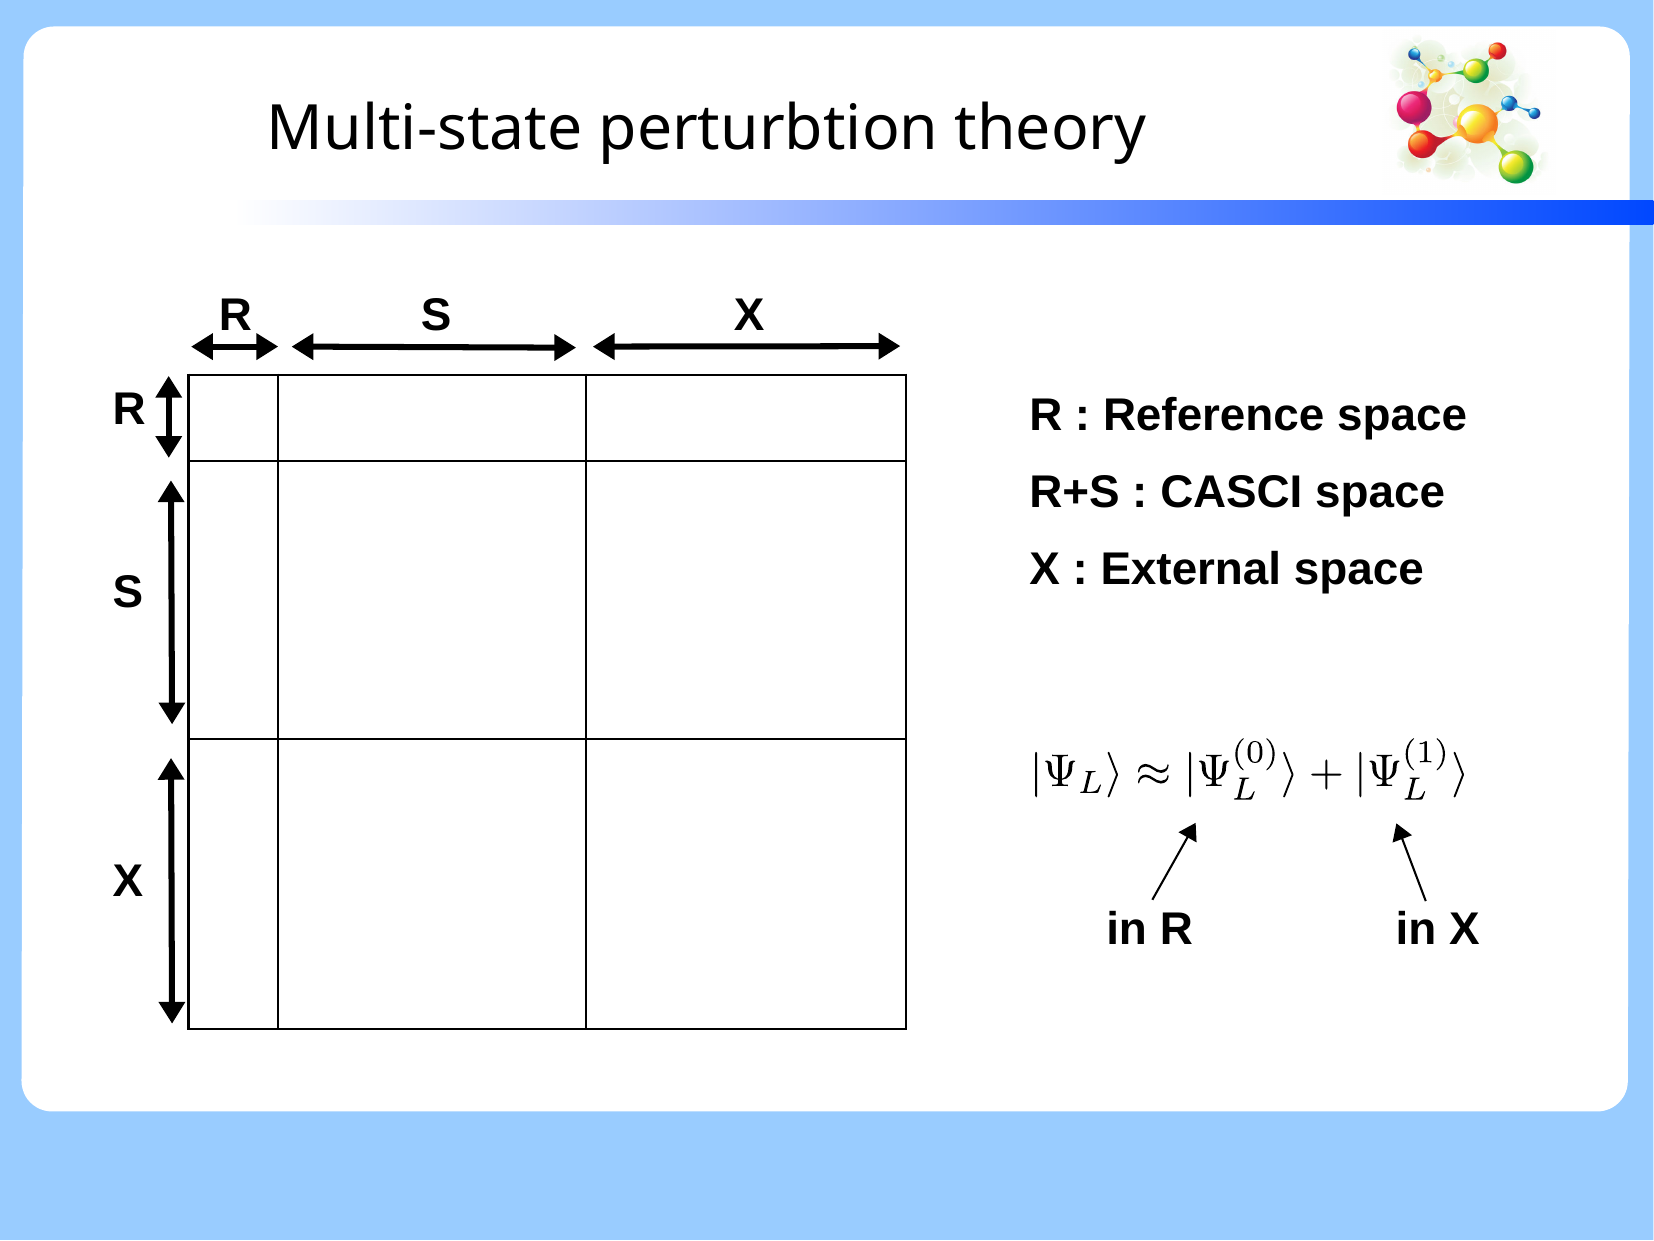

# Multi-state perturbtion theory
R
S
X
| | | |
| --- | --- | --- |
| | | |
| | | |
R
R : Reference space
R+S : CASCI space
X : External space
S
X
in R
in X